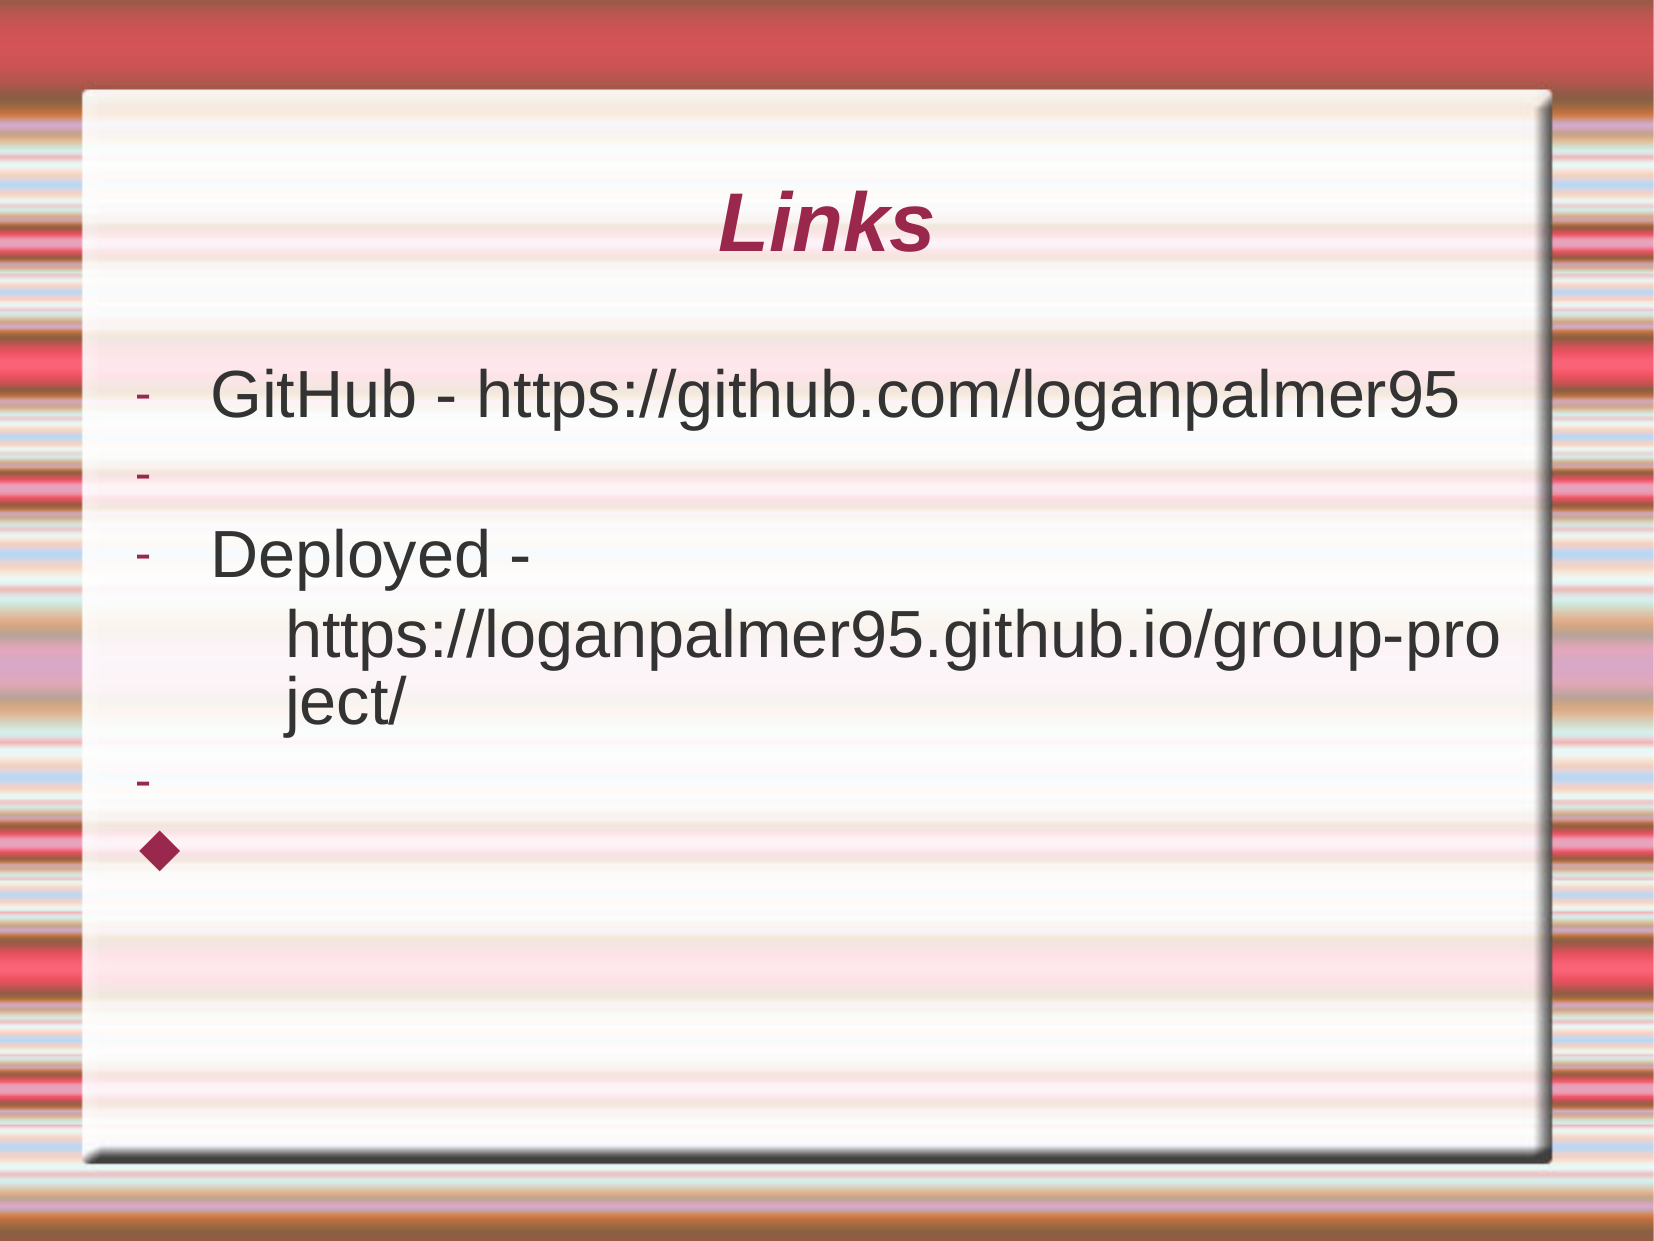

# Links
GitHub - https://github.com/loganpalmer95
Deployed - https://loganpalmer95.github.io/group-project/